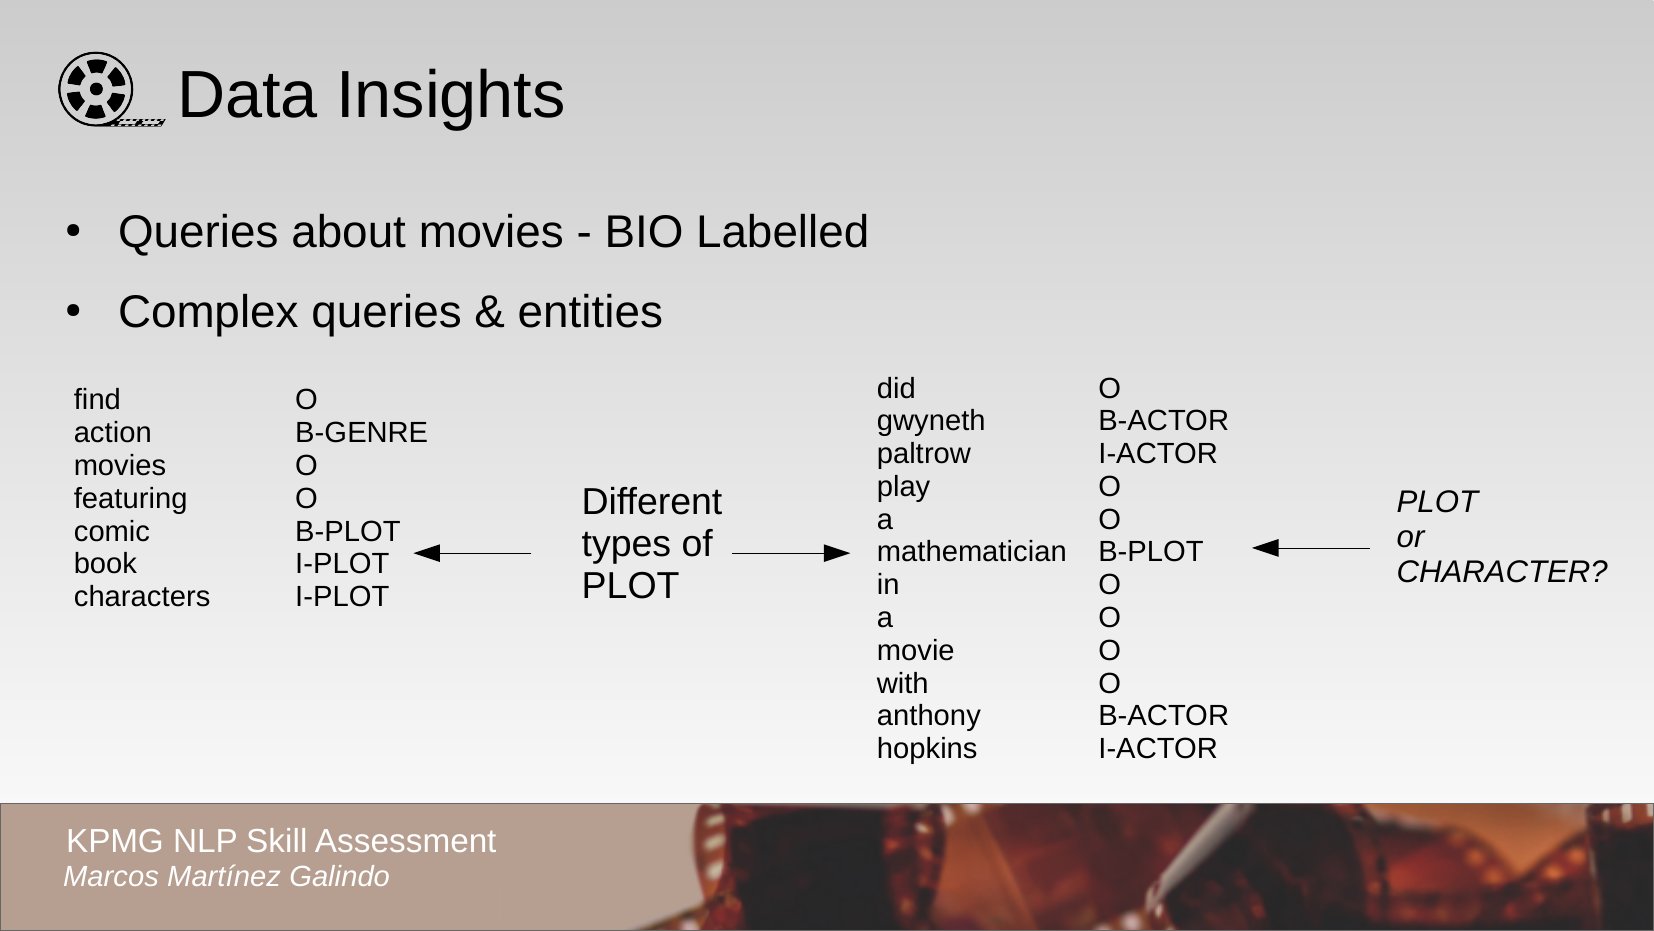

# Data Insights
Queries about movies - BIO Labelled
Complex queries & entities
did			O
gwyneth		B-ACTOR
paltrow		I-ACTOR
play			O
a			O
mathematician	B-PLOT
in			O
a			O
movie		O
with			O
anthony		B-ACTOR
hopkins		I-ACTOR
find			O
action		B-GENRE
movies		O
featuring		O
comic		B-PLOT
book			I-PLOT
characters		I-PLOT
Different types of PLOT
PLOT
or
CHARACTER?
 KPMG NLP Skill Assessment
 Marcos Martínez Galindo